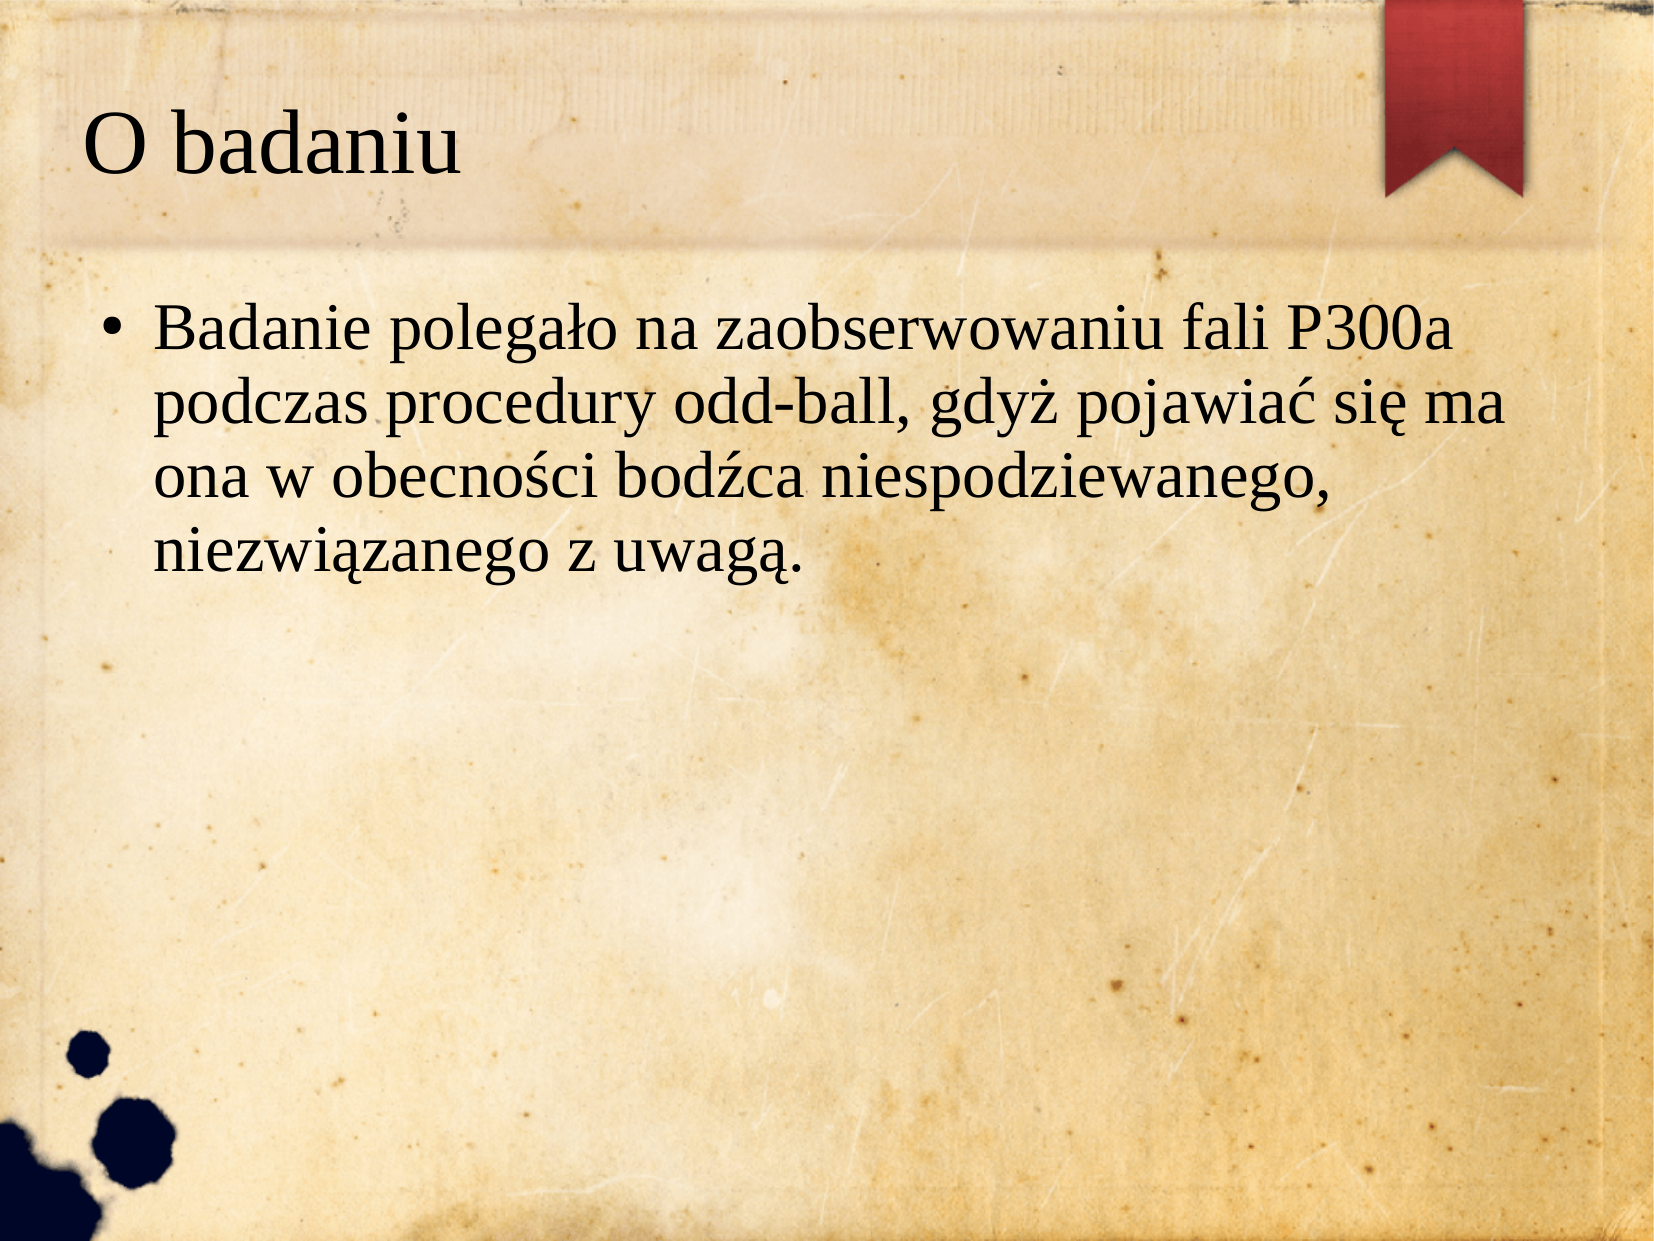

# O badaniu
Badanie polegało na zaobserwowaniu fali P300a podczas procedury odd-ball, gdyż pojawiać się ma ona w obecności bodźca niespodziewanego, niezwiązanego z uwagą.